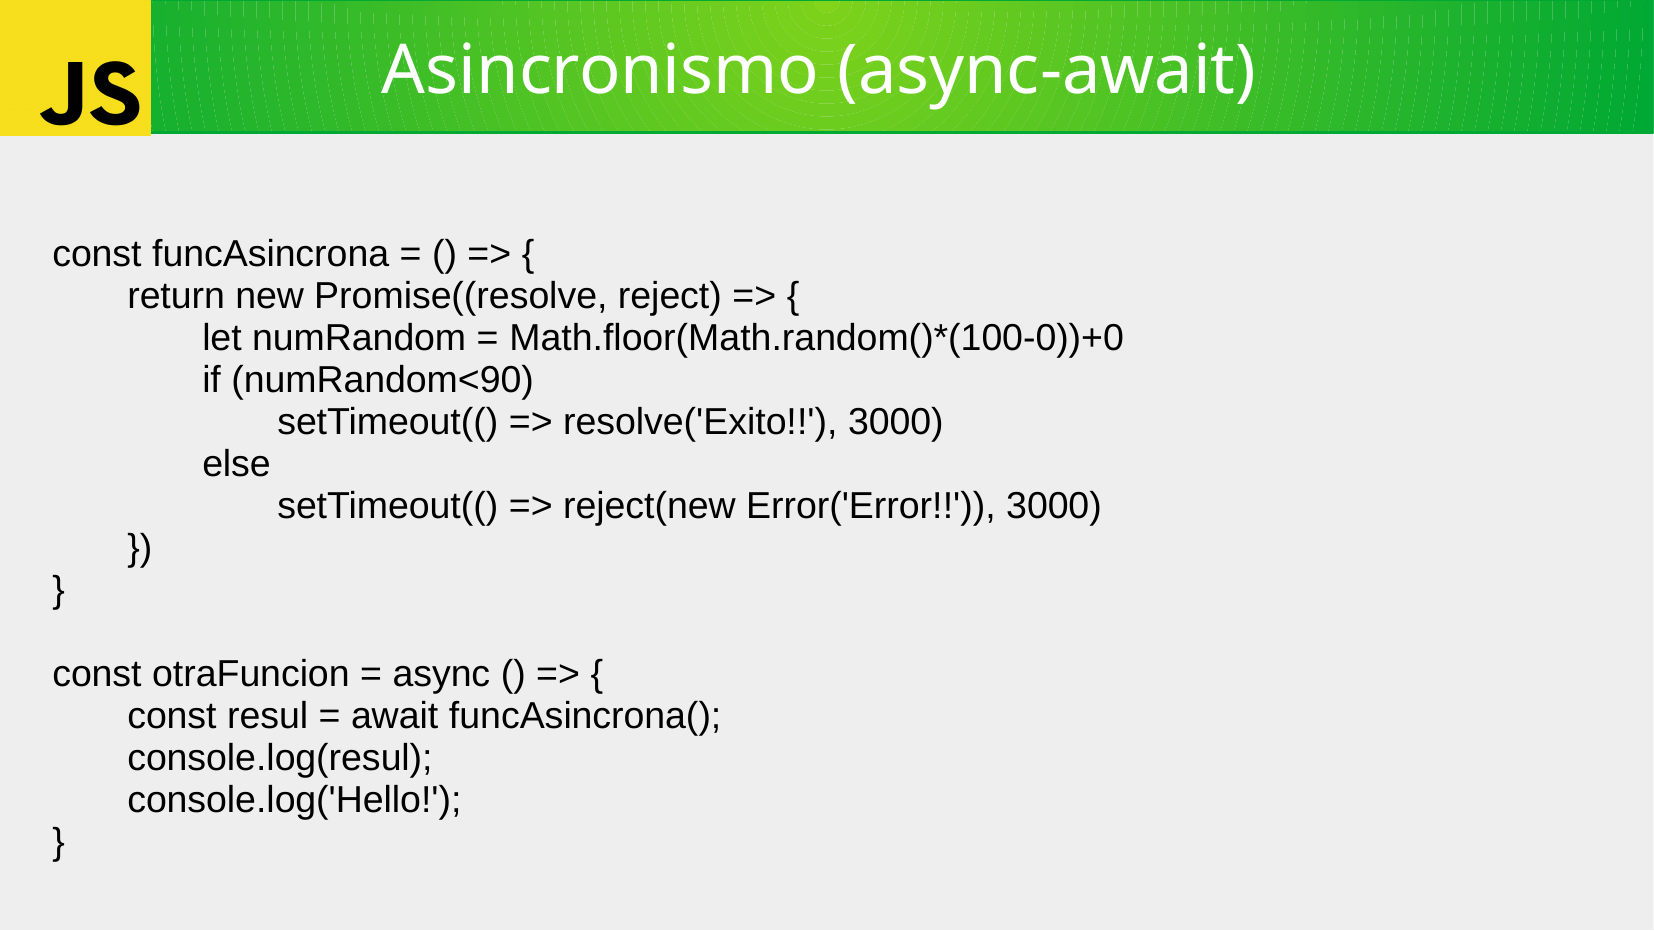

# Asincronismo (async-await)
const funcAsincrona = () => {
 	return new Promise((resolve, reject) => {
		let numRandom = Math.floor(Math.random()*(100-0))+0
 		if (numRandom<90)
			setTimeout(() => resolve('Exito!!'), 3000)
		else
			setTimeout(() => reject(new Error('Error!!')), 3000)
 	})
}
const otraFuncion = async () => {
 	const resul = await funcAsincrona();
 	console.log(resul);
 	console.log('Hello!');
}